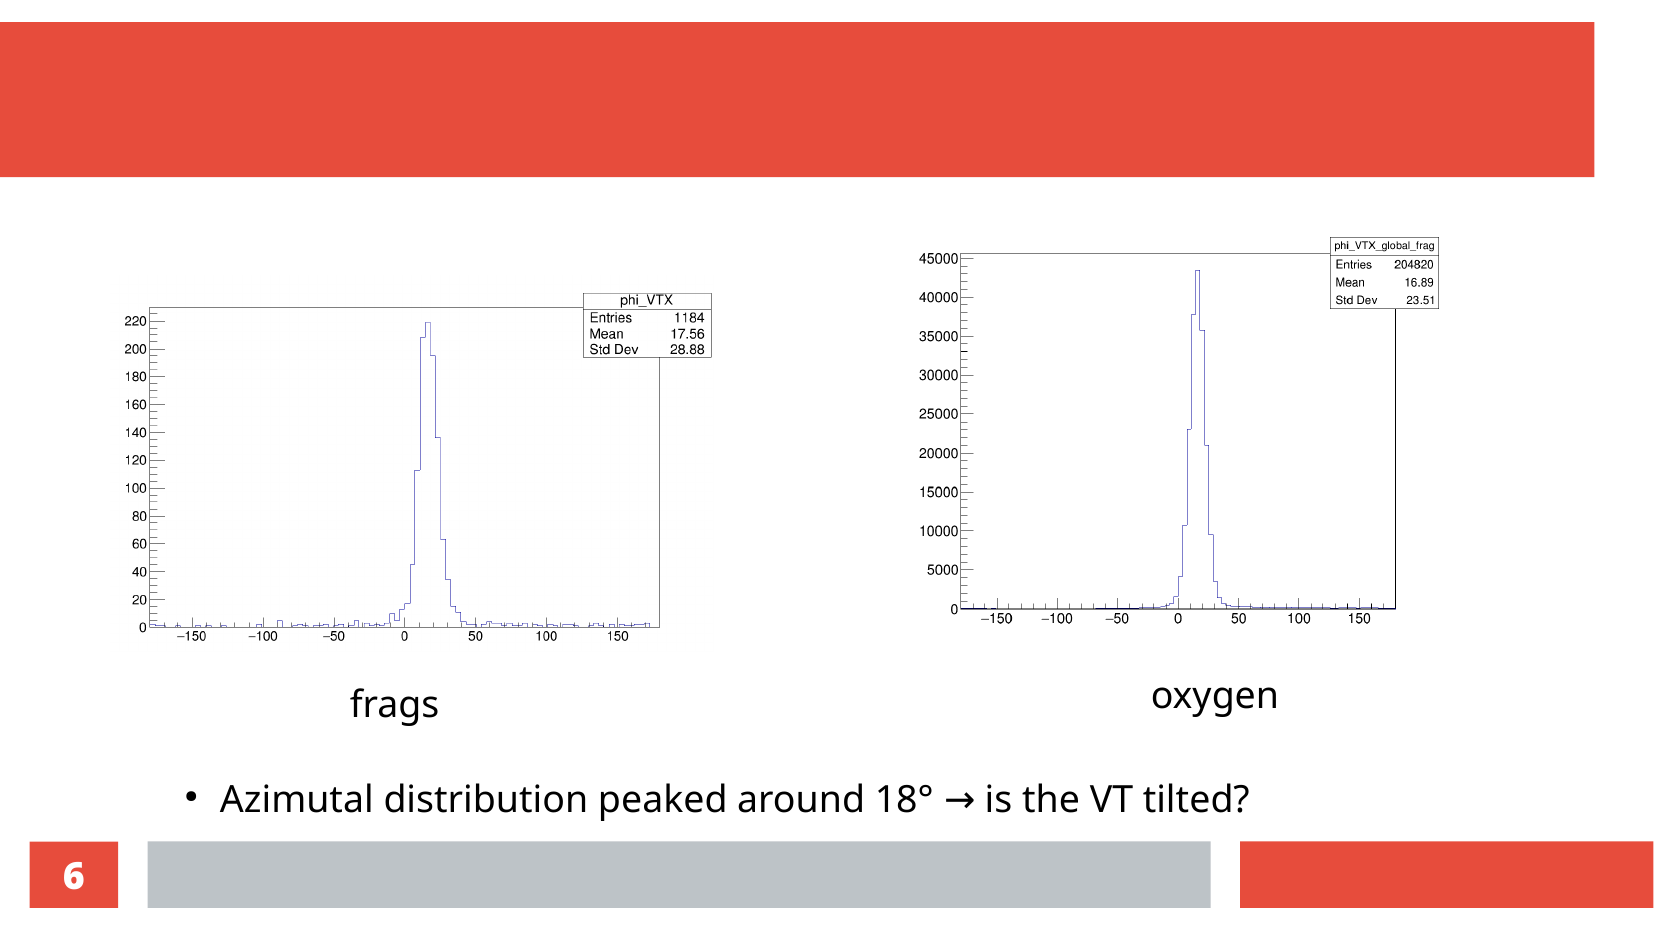

#
oxygen
frags
Azimutal distribution peaked around 18° → is the VT tilted?
6